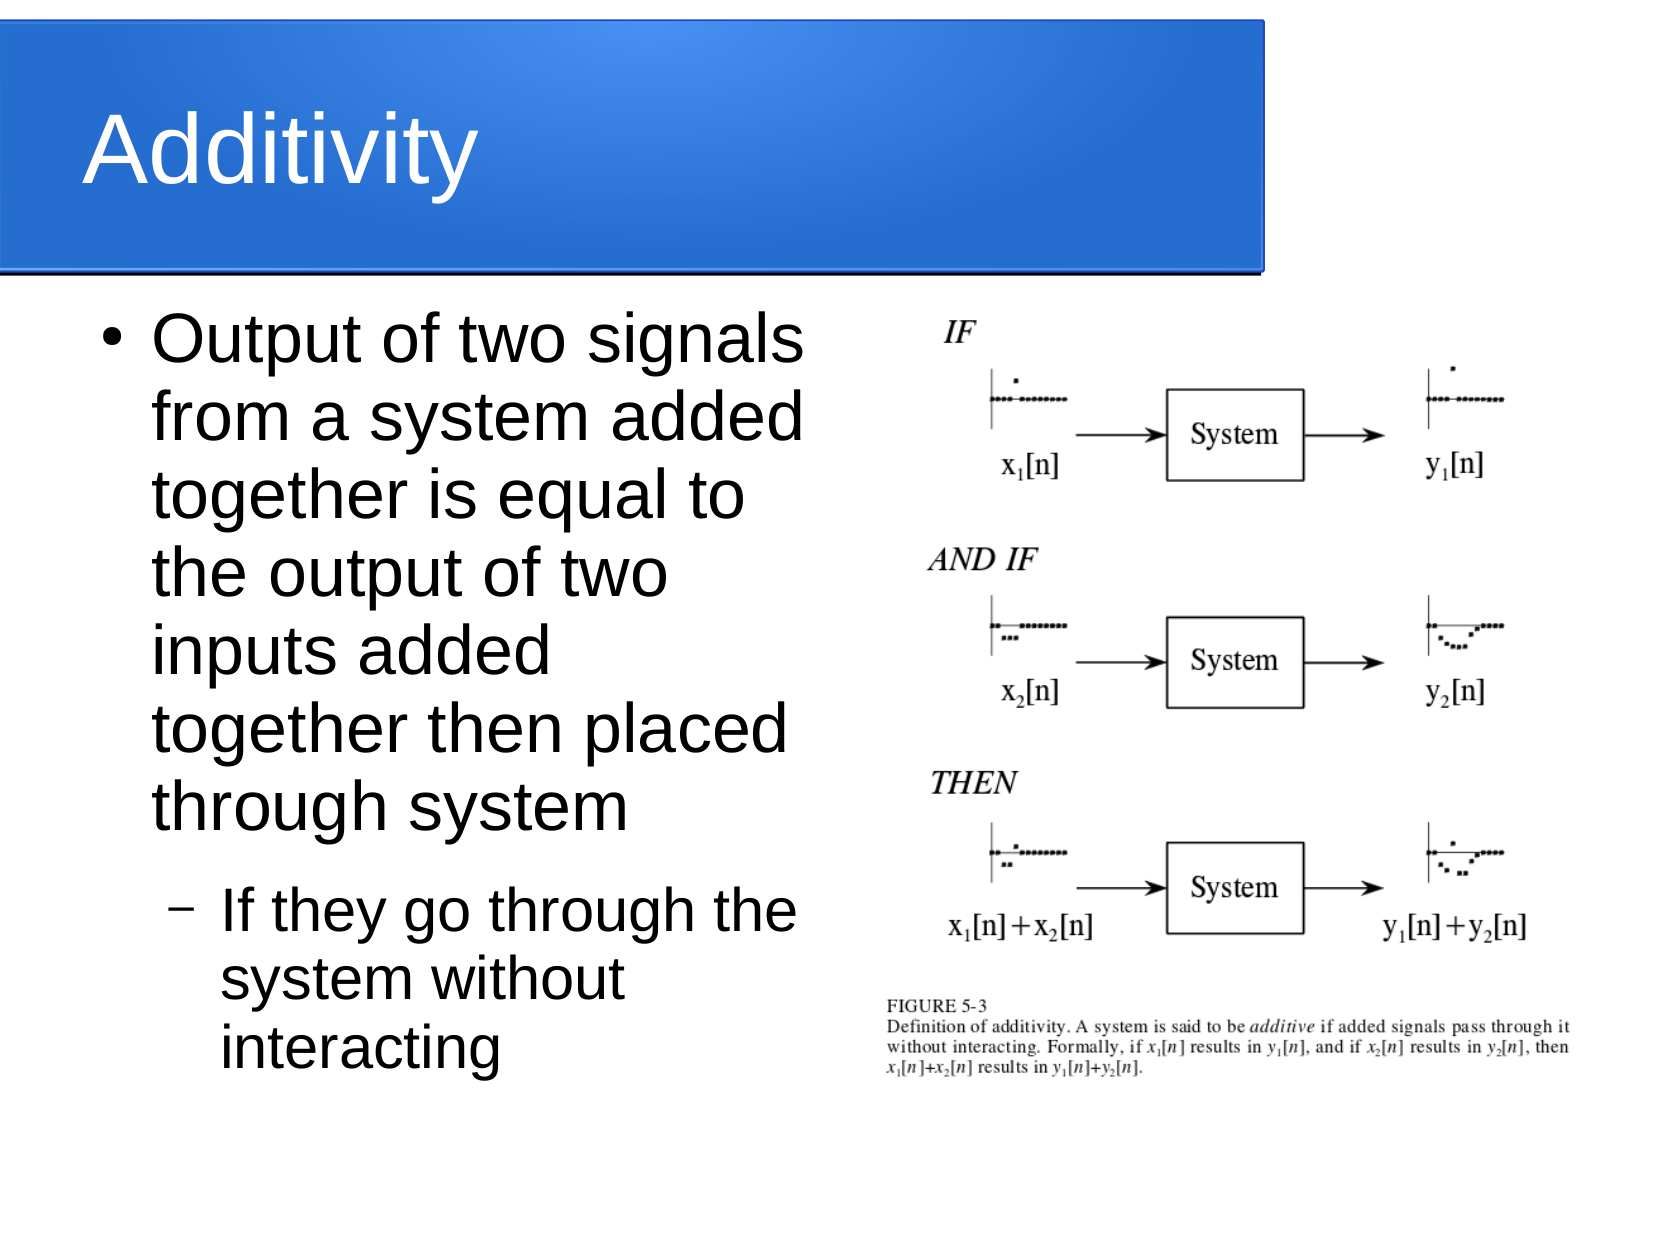

# Additivity
Output of two signals from a system added together is equal to the output of two inputs added together then placed through system
If they go through the system without interacting